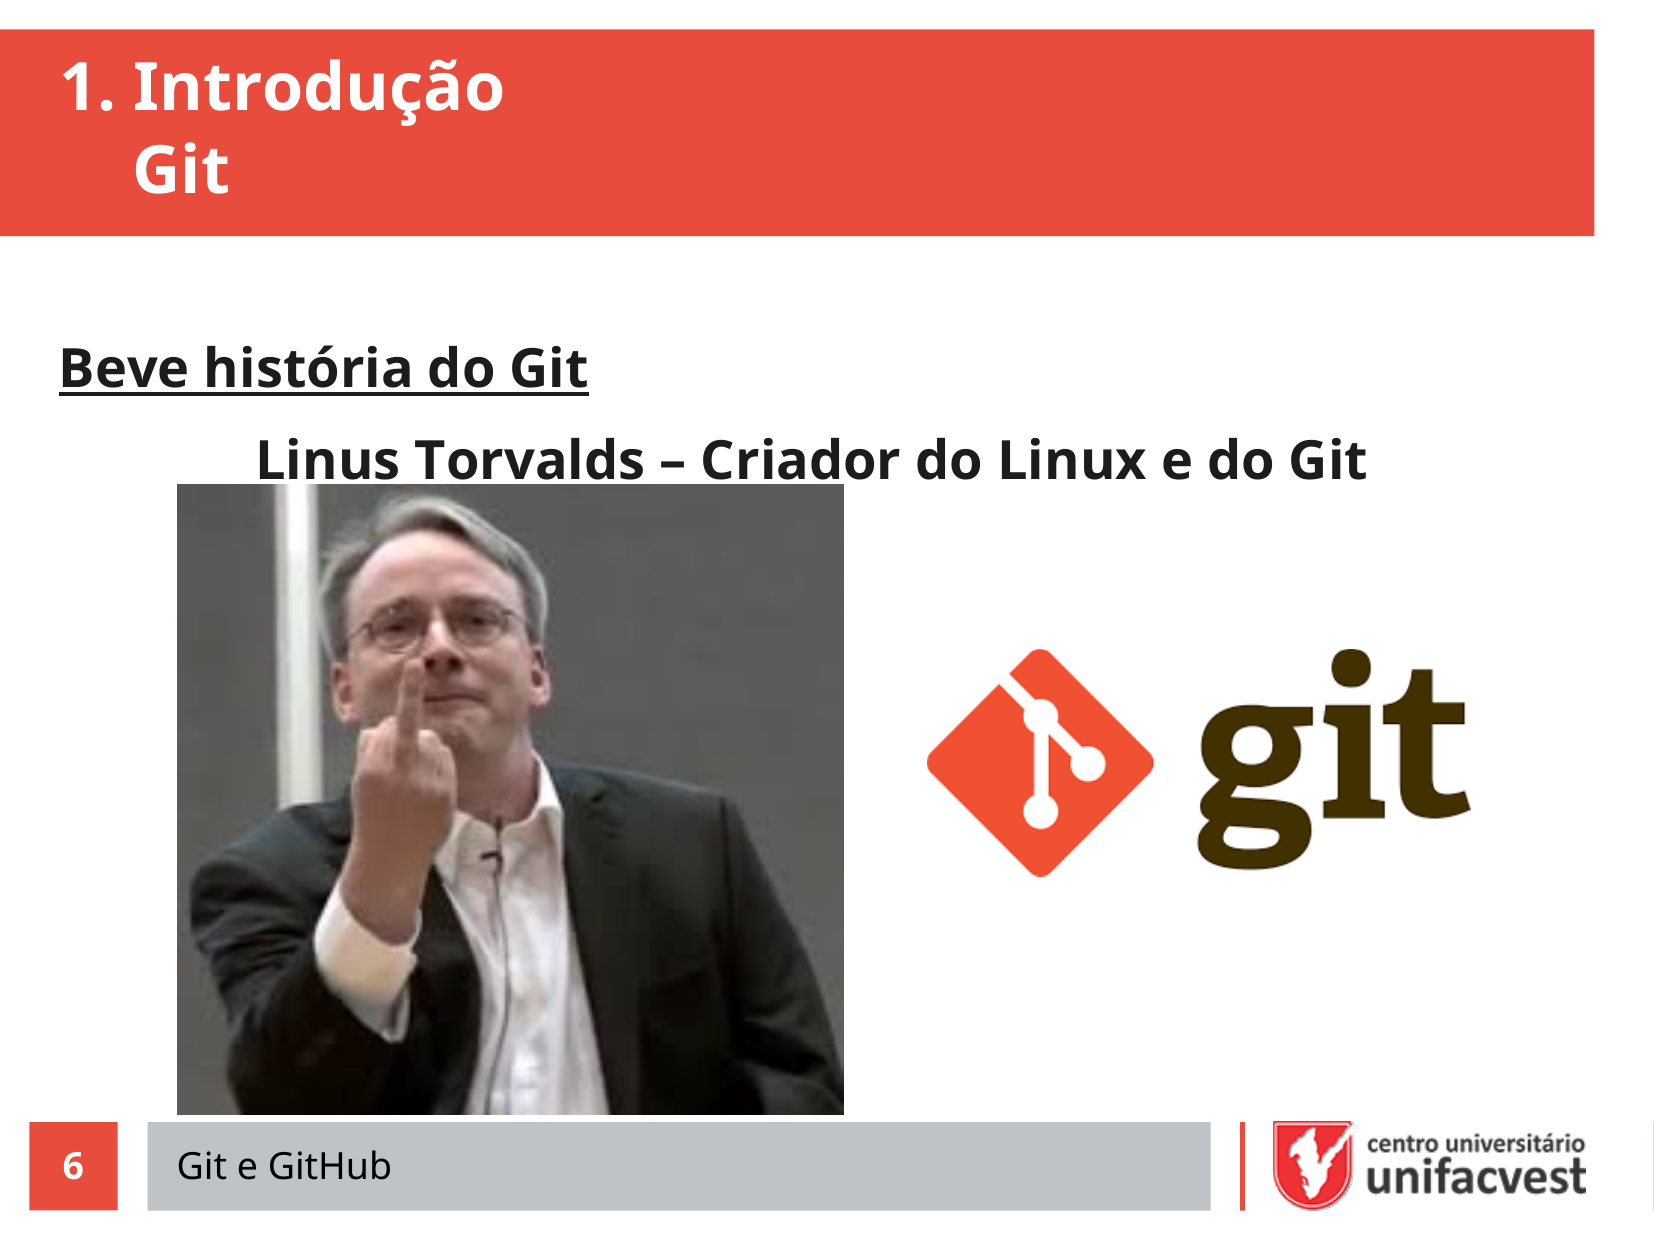

# 1. Introdução Git
Beve história do Git
Linus Torvalds – Criador do Linux e do Git
6
Git e GitHub